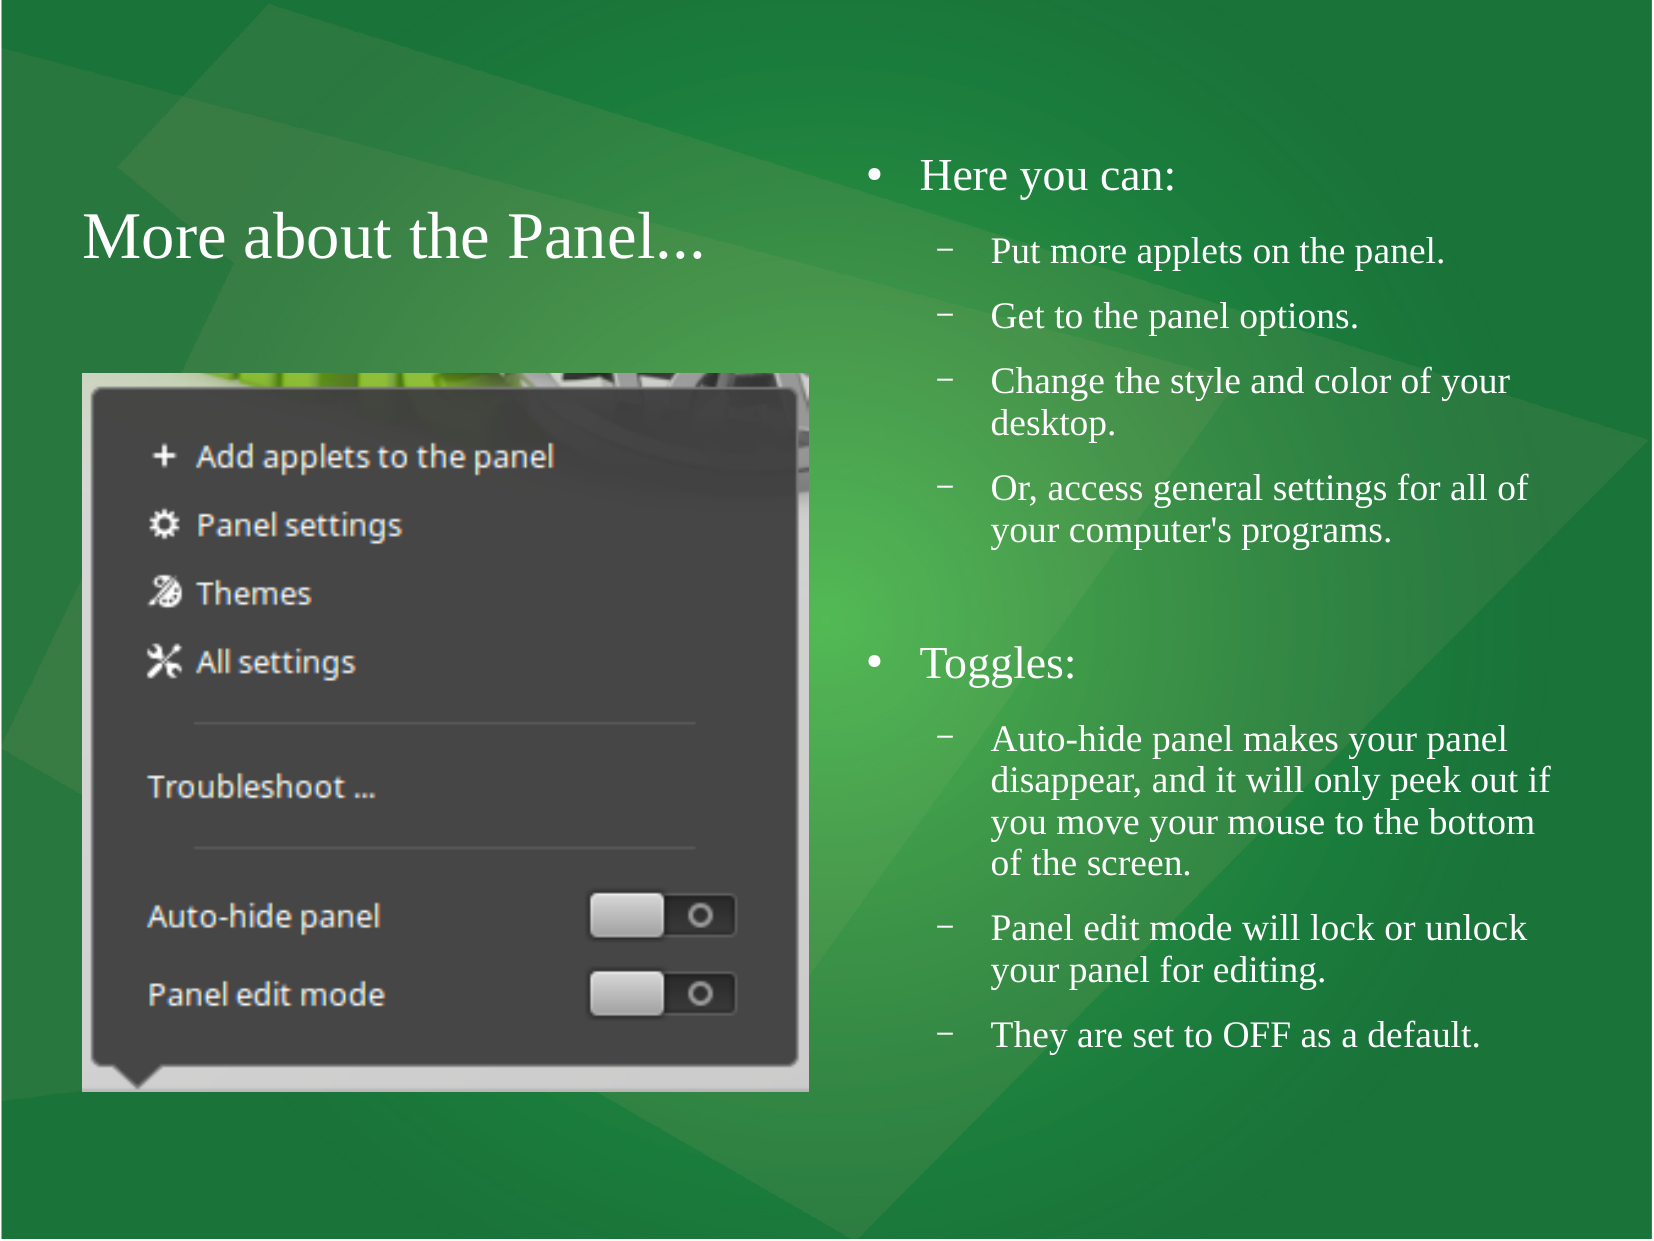

# More about the Panel...
Here you can:
Put more applets on the panel.
Get to the panel options.
Change the style and color of your desktop.
Or, access general settings for all of your computer's programs.
Toggles:
Auto-hide panel makes your panel disappear, and it will only peek out if you move your mouse to the bottom of the screen.
Panel edit mode will lock or unlock your panel for editing.
They are set to OFF as a default.